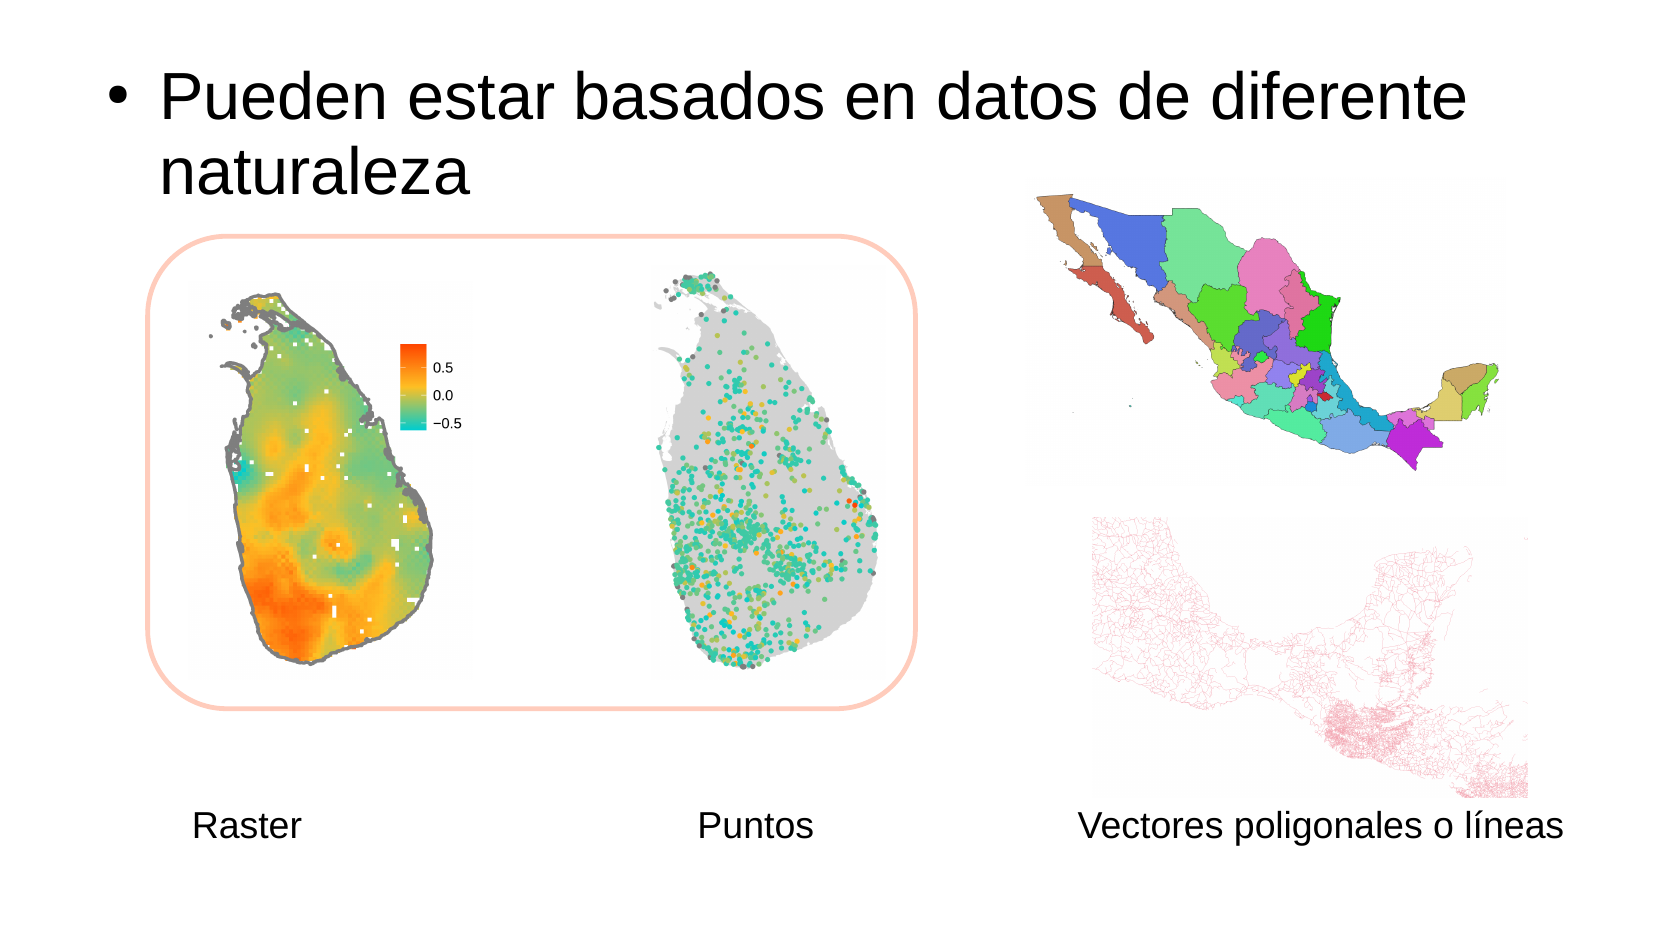

# Pueden estar basados en datos de diferente naturaleza
Raster					 Puntos				Vectores poligonales o líneas